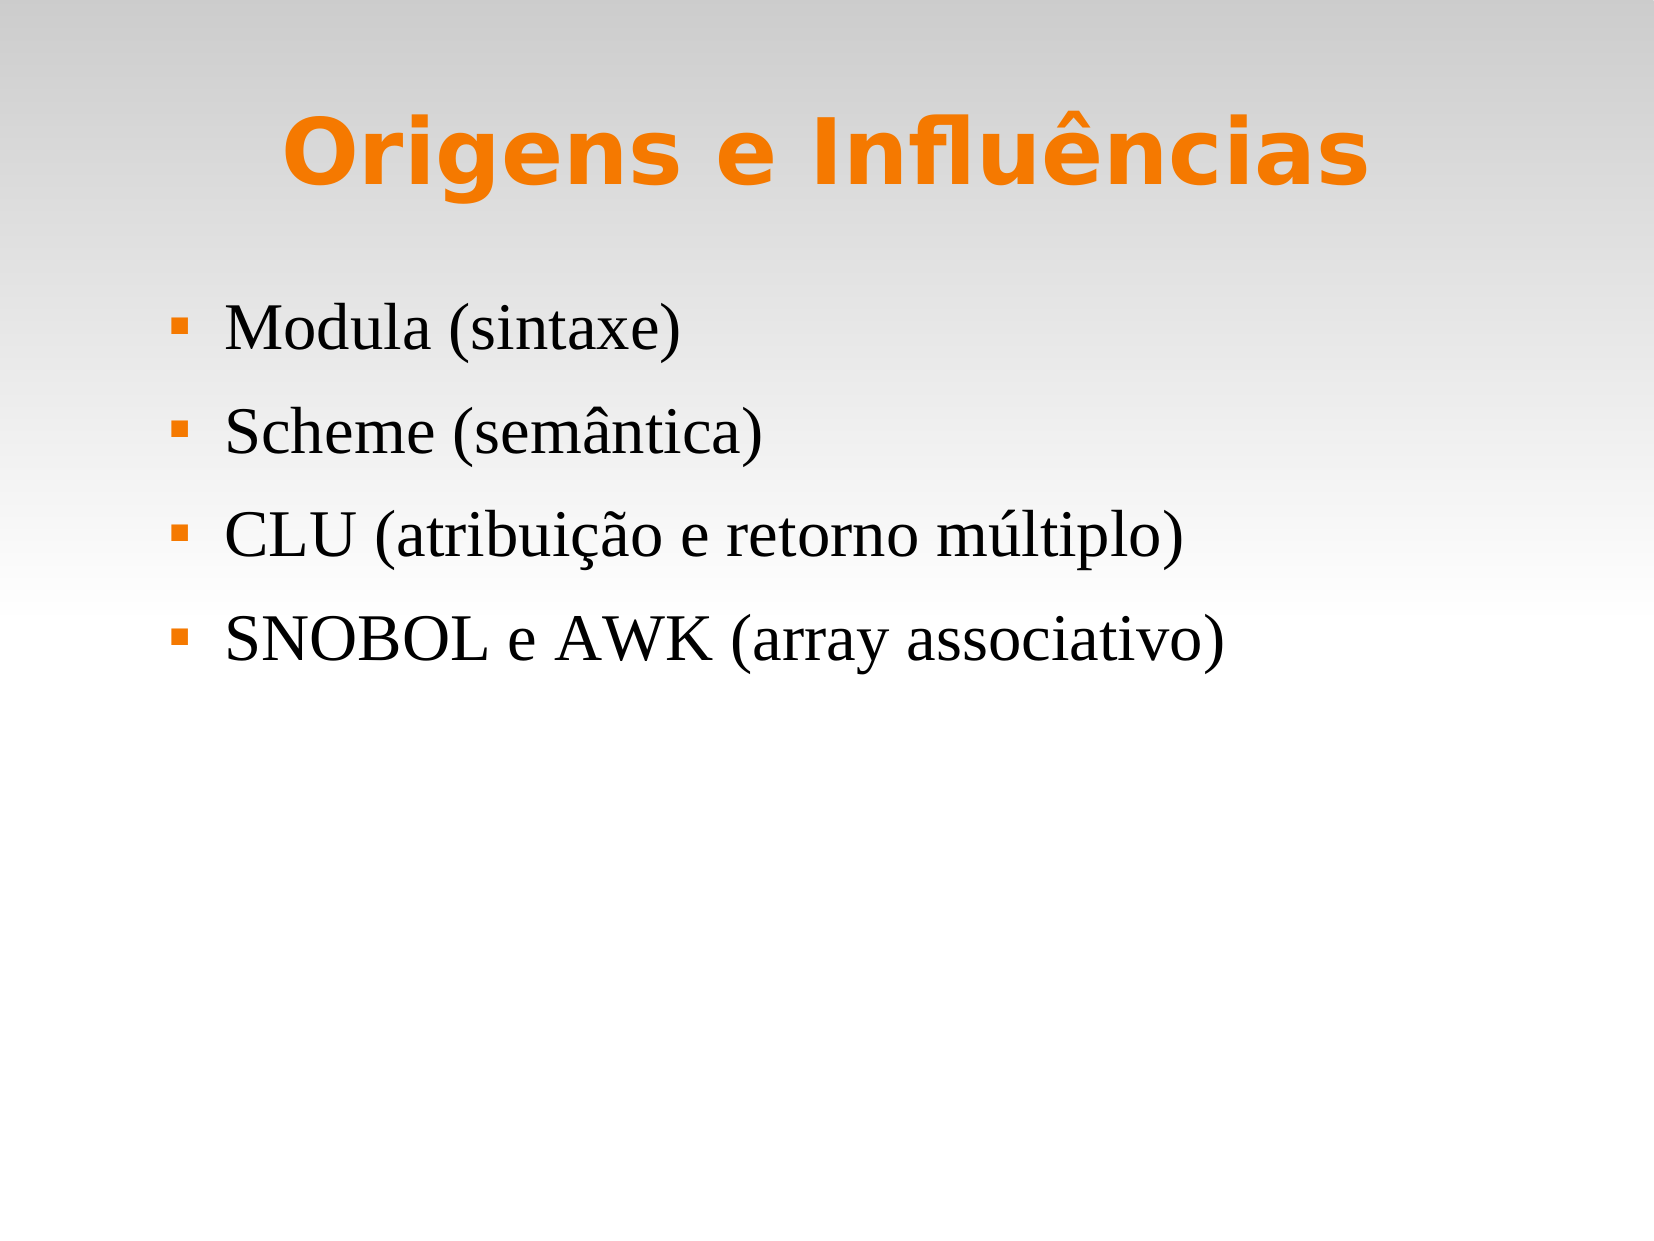

# Origens e Influências
Modula (sintaxe)
Scheme (semântica)
CLU (atribuição e retorno múltiplo)
SNOBOL e AWK (array associativo)